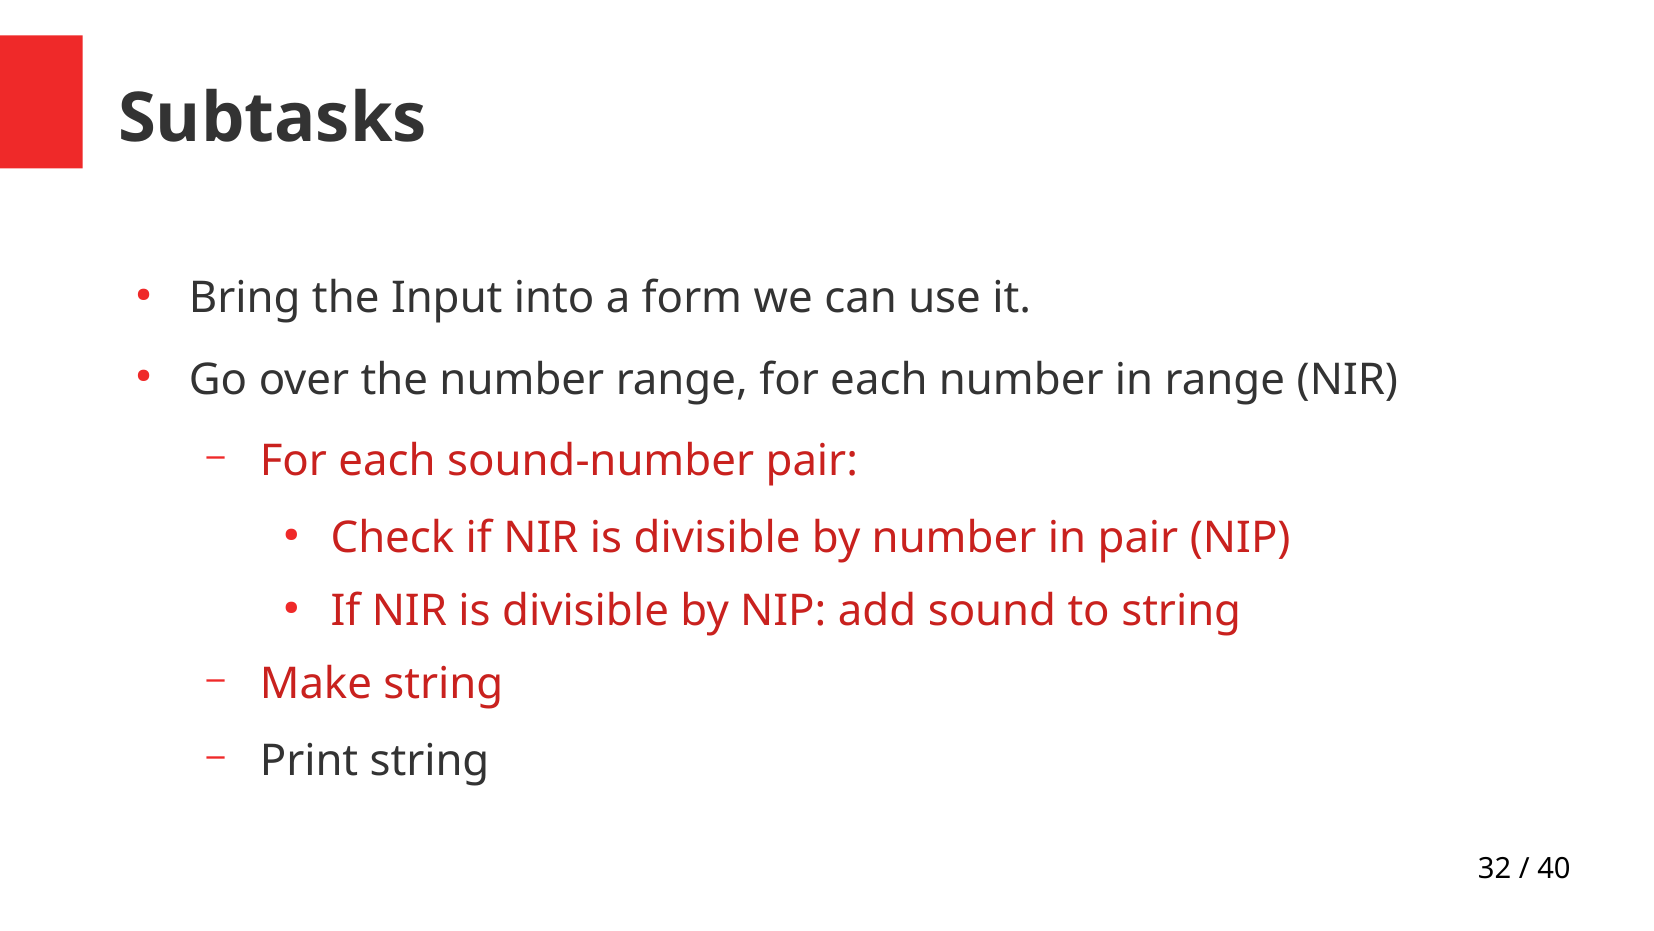

# Subtasks
Bring the Input into a form we can use it.
Go over the number range, for each number in range (NIR)
For each sound-number pair:
Check if NIR is divisible by number in pair (NIP)
If NIR is divisible by NIP: add sound to string
Make string
Print string
32